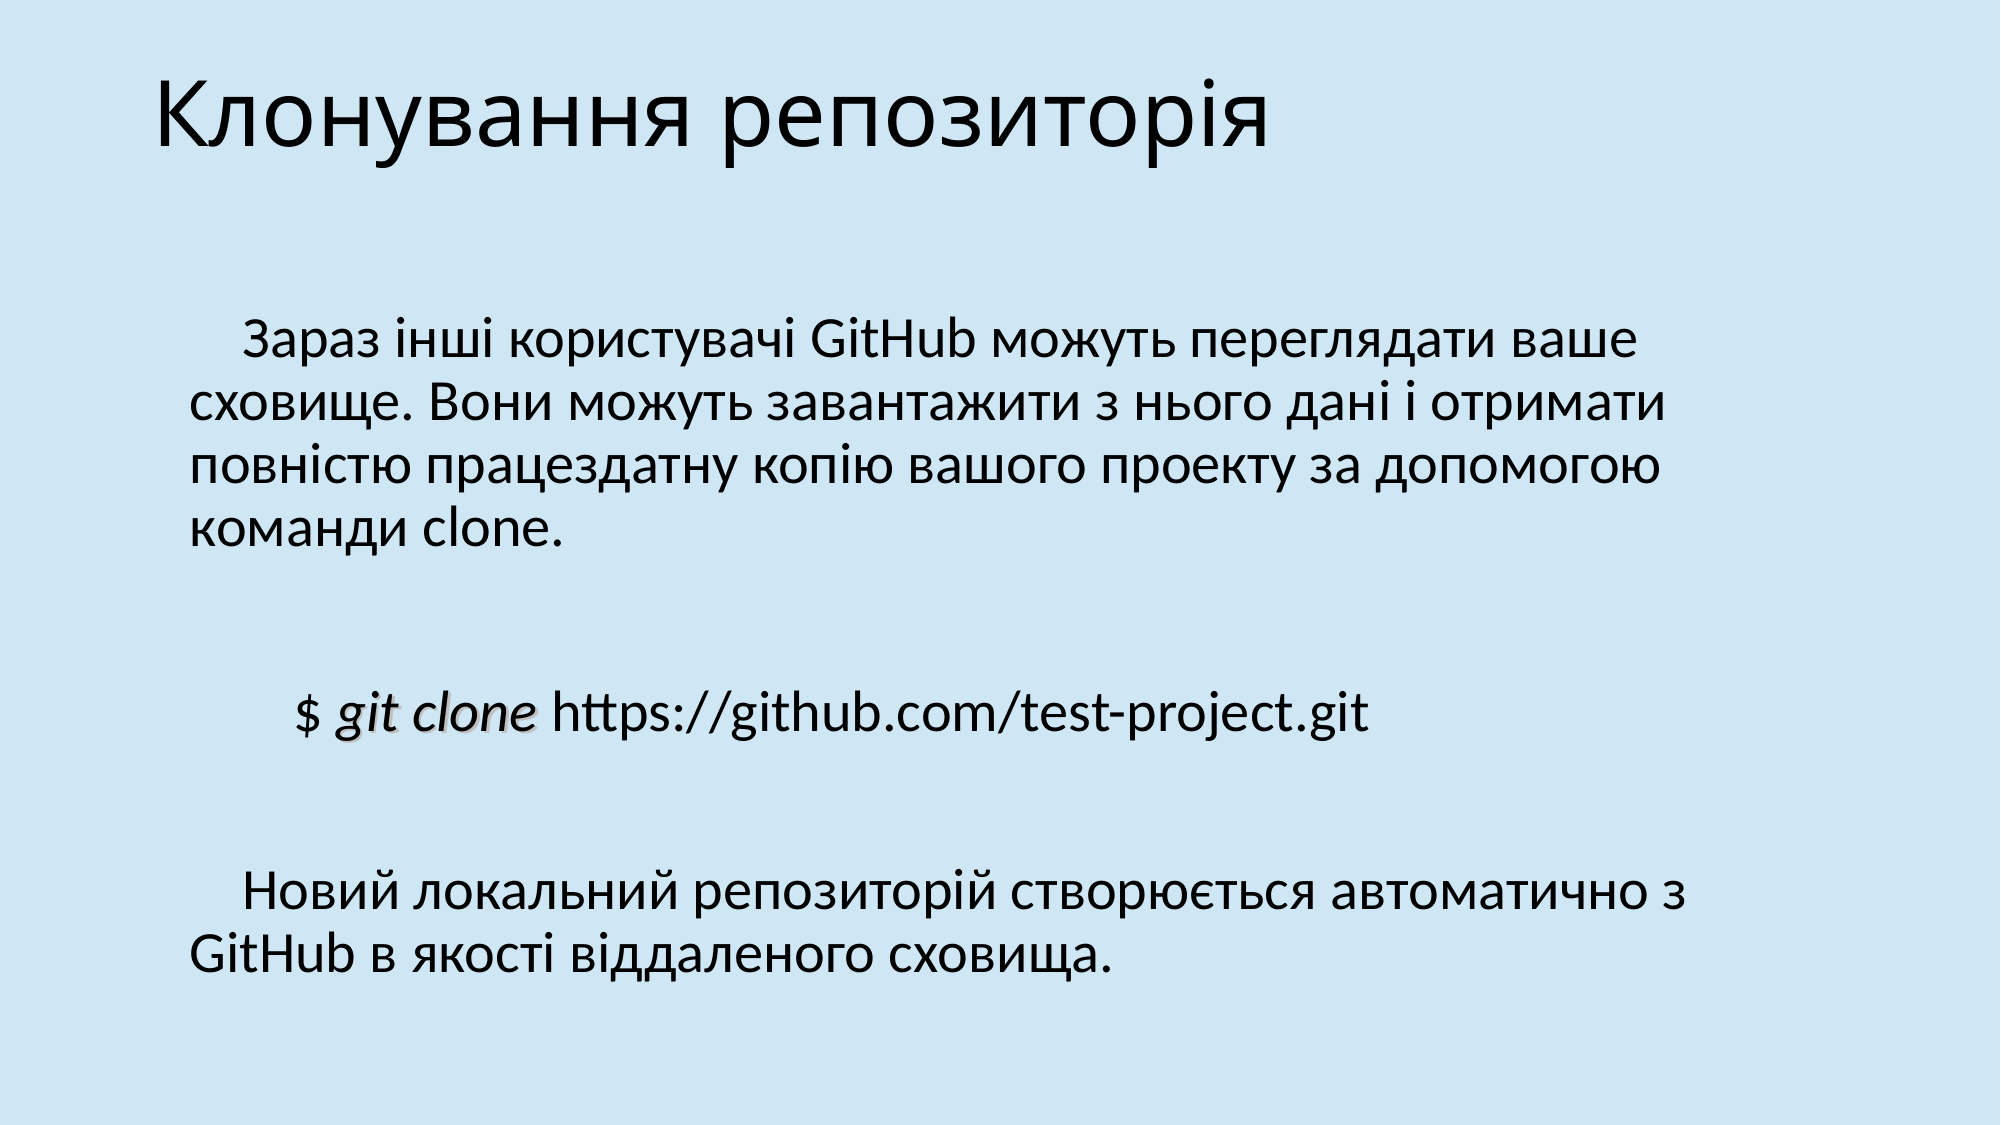

# Клонування репозиторія
 Зараз інші користувачі GitHub можуть переглядати ваше сховище. Вони можуть завантажити з нього дані і отримати повністю працездатну копію вашого проекту за допомогою команди clone.
$ git clone https://github.com/test-project.git
 Новий локальний репозиторій створюється автоматично з GitHub в якості віддаленого сховища.